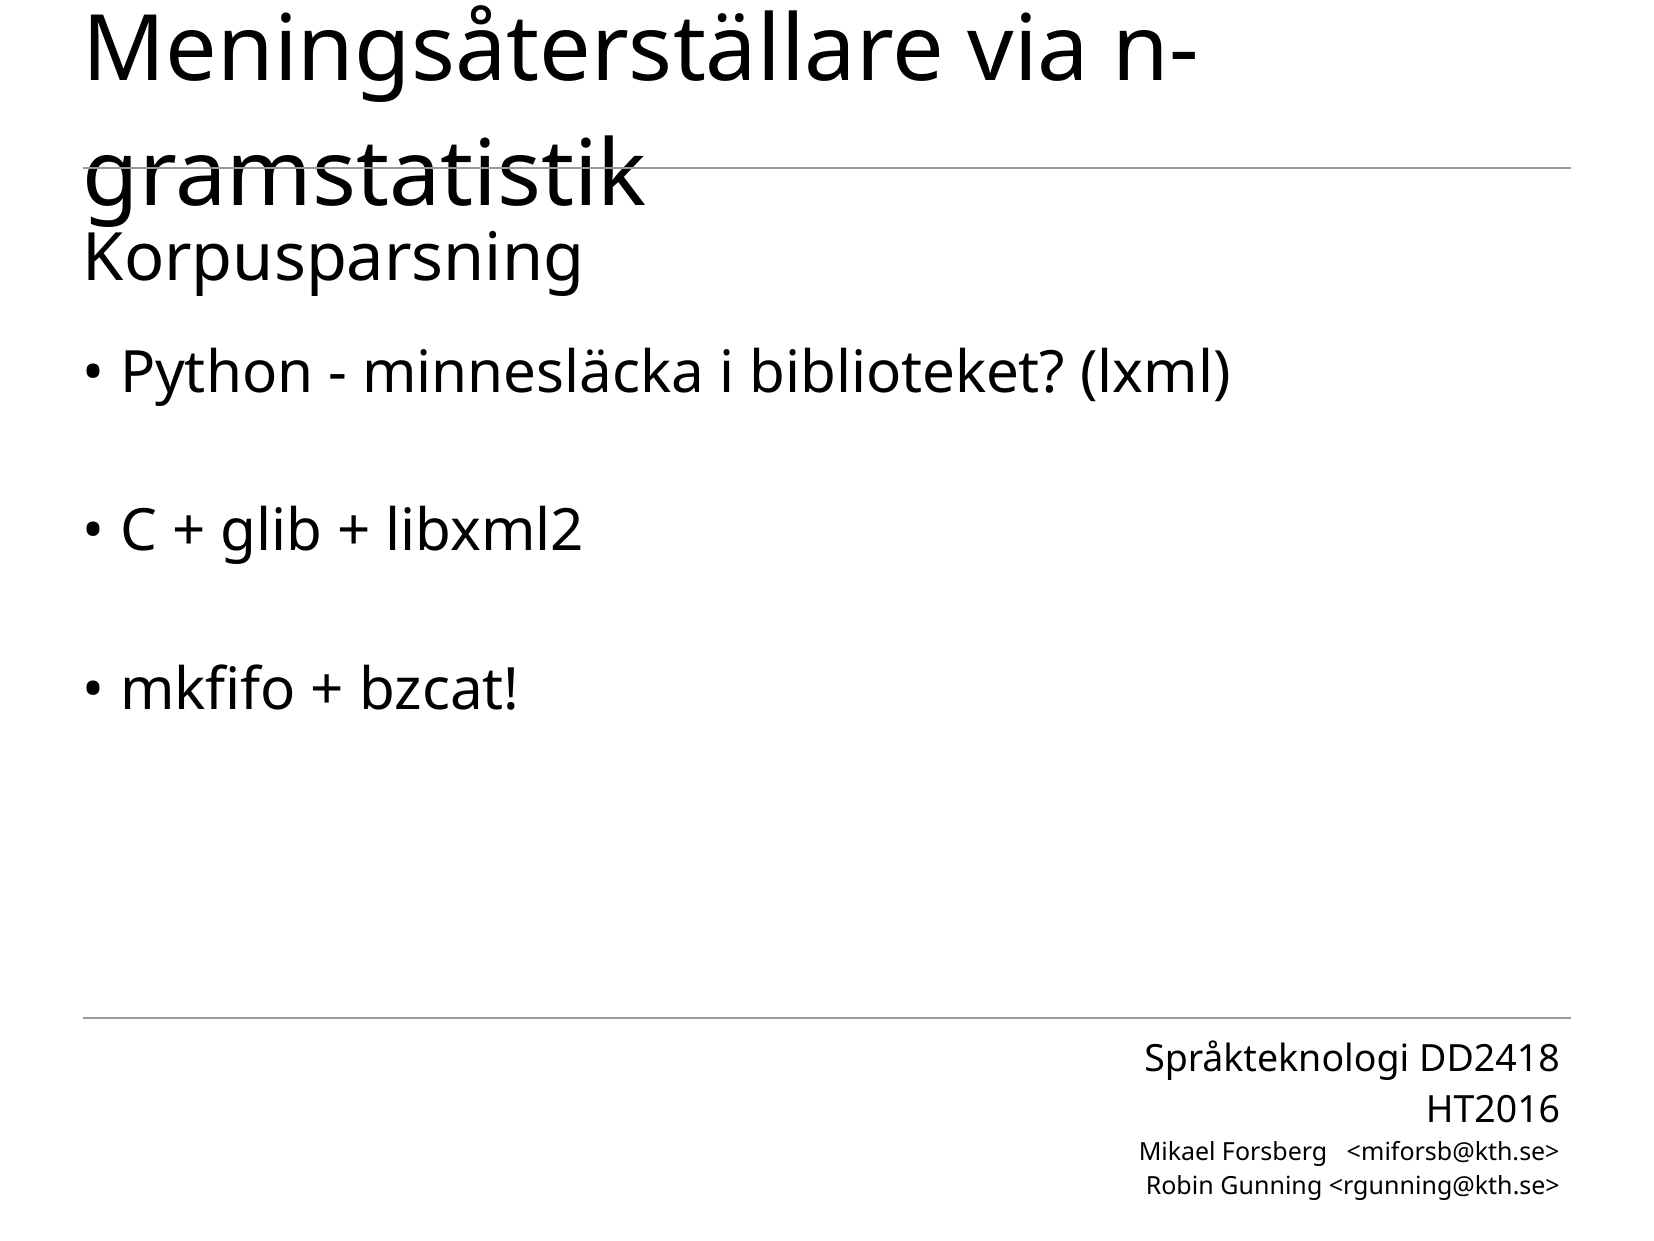

# Meningsåterställare via n-gramstatistik
Korpusparsning
• Python - minnesläcka i biblioteket? (lxml)
• C + glib + libxml2
• mkfifo + bzcat!
Språkteknologi DD2418 HT2016
Mikael Forsberg <miforsb@kth.se>
Robin Gunning <rgunning@kth.se>